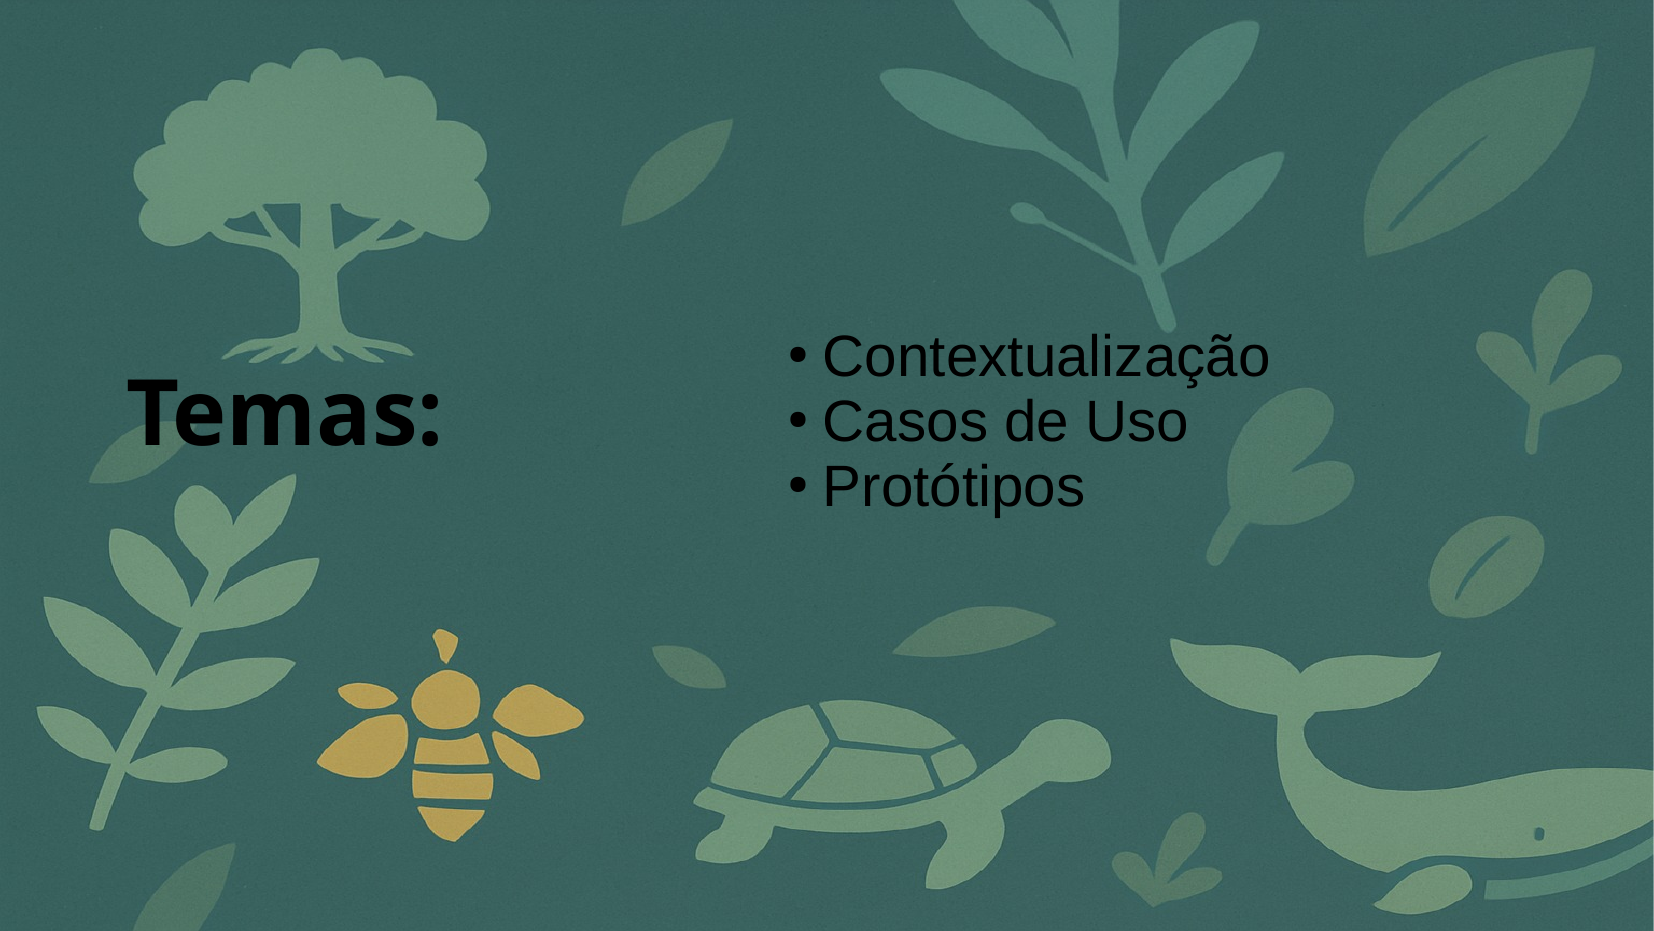

Contextualização
Casos de Uso
Protótipos
# Temas: